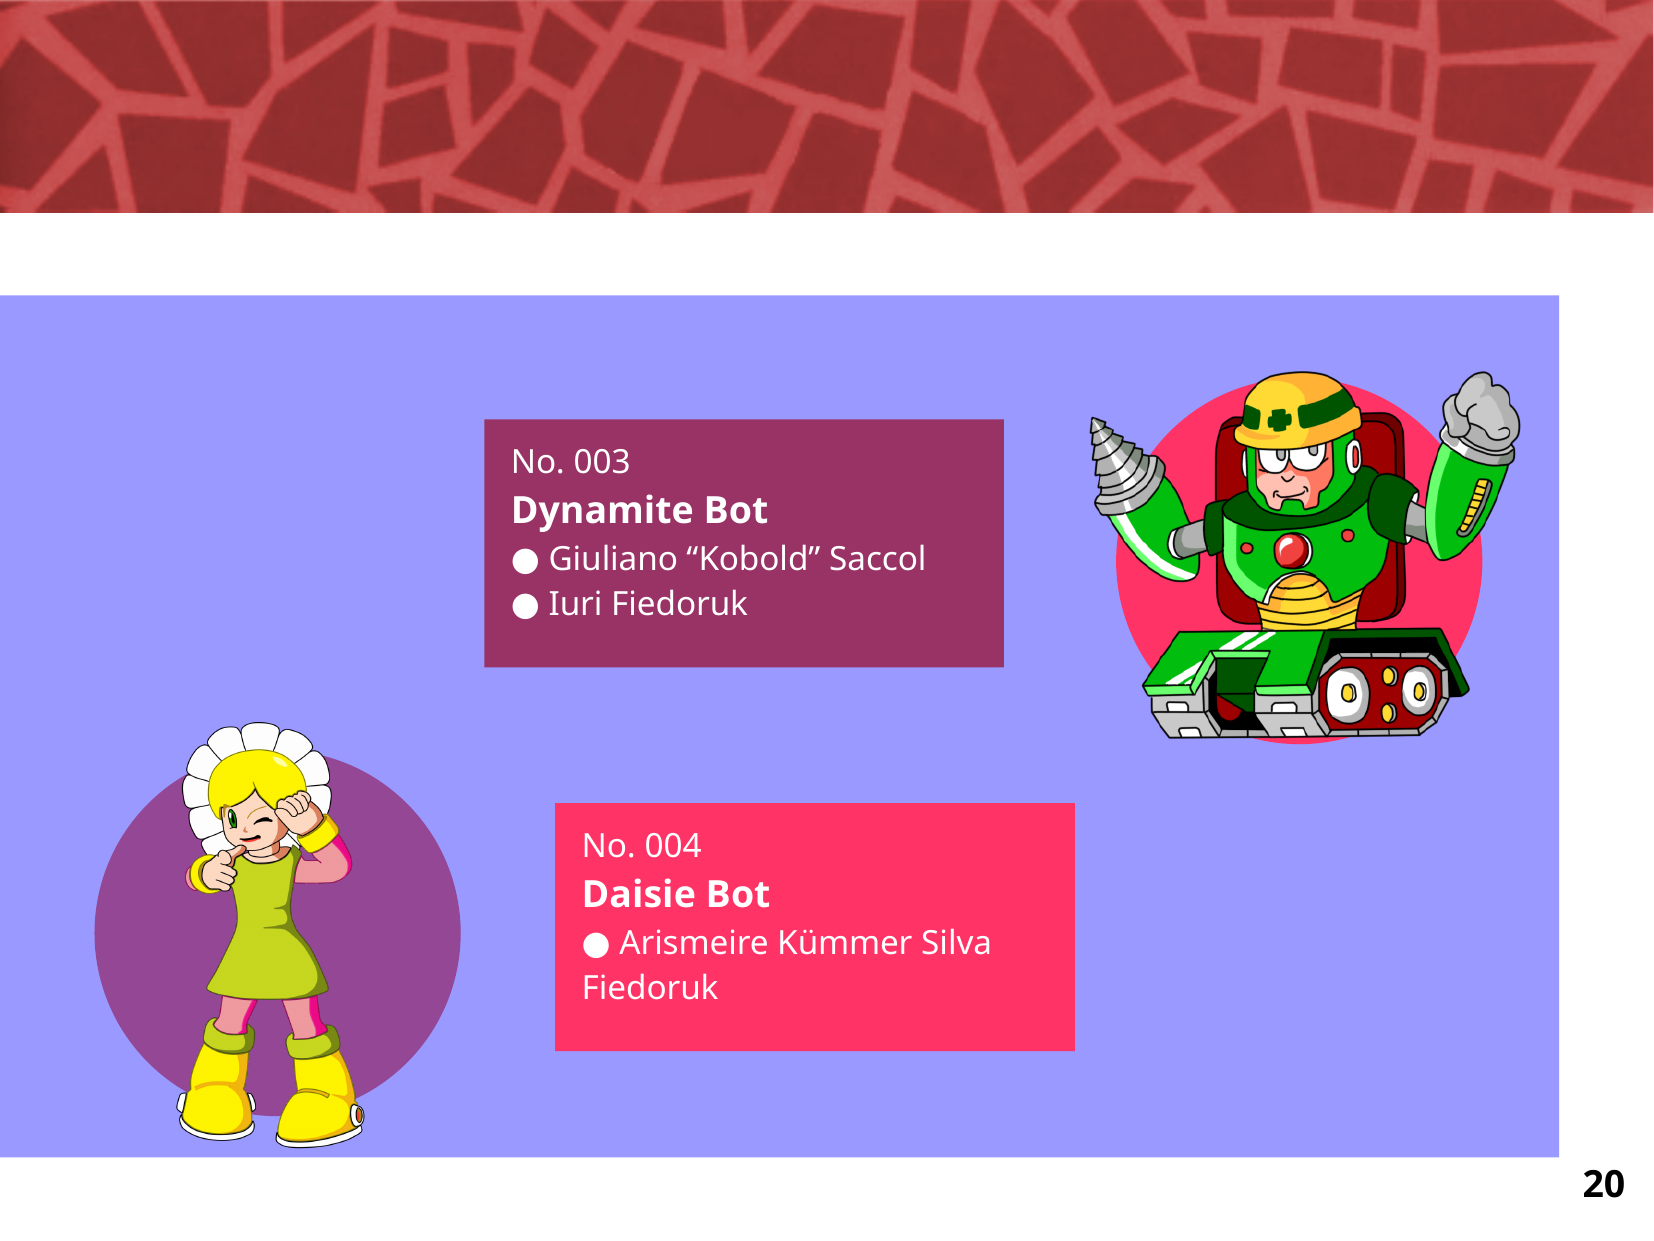

No. 003
Dynamite Bot
● Giuliano “Kobold” Saccol
● Iuri Fiedoruk
No. 004
Daisie Bot
● Arismeire Kümmer Silva Fiedoruk
20